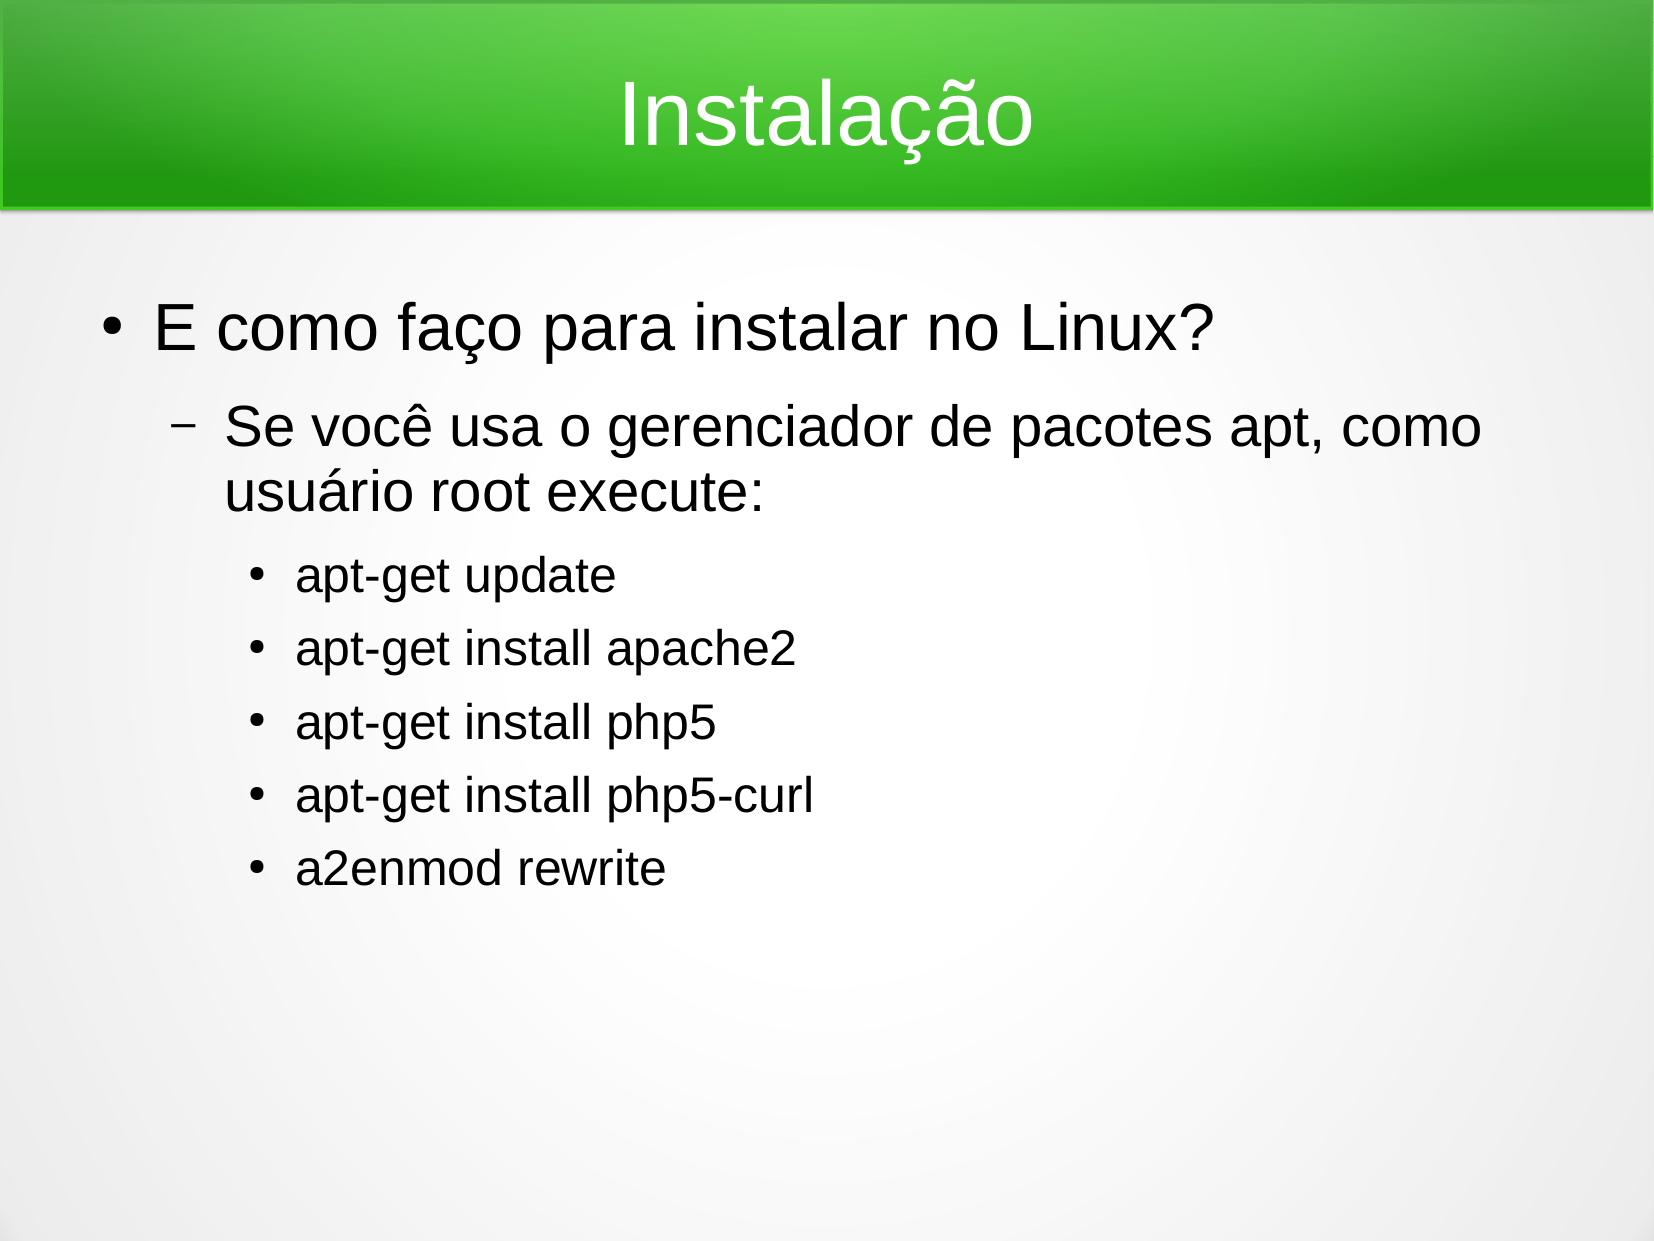

# Instalação
E como faço para instalar no Linux?
Se você usa o gerenciador de pacotes apt, como usuário root execute:
apt-get update
apt-get install apache2
apt-get install php5
apt-get install php5-curl
a2enmod rewrite